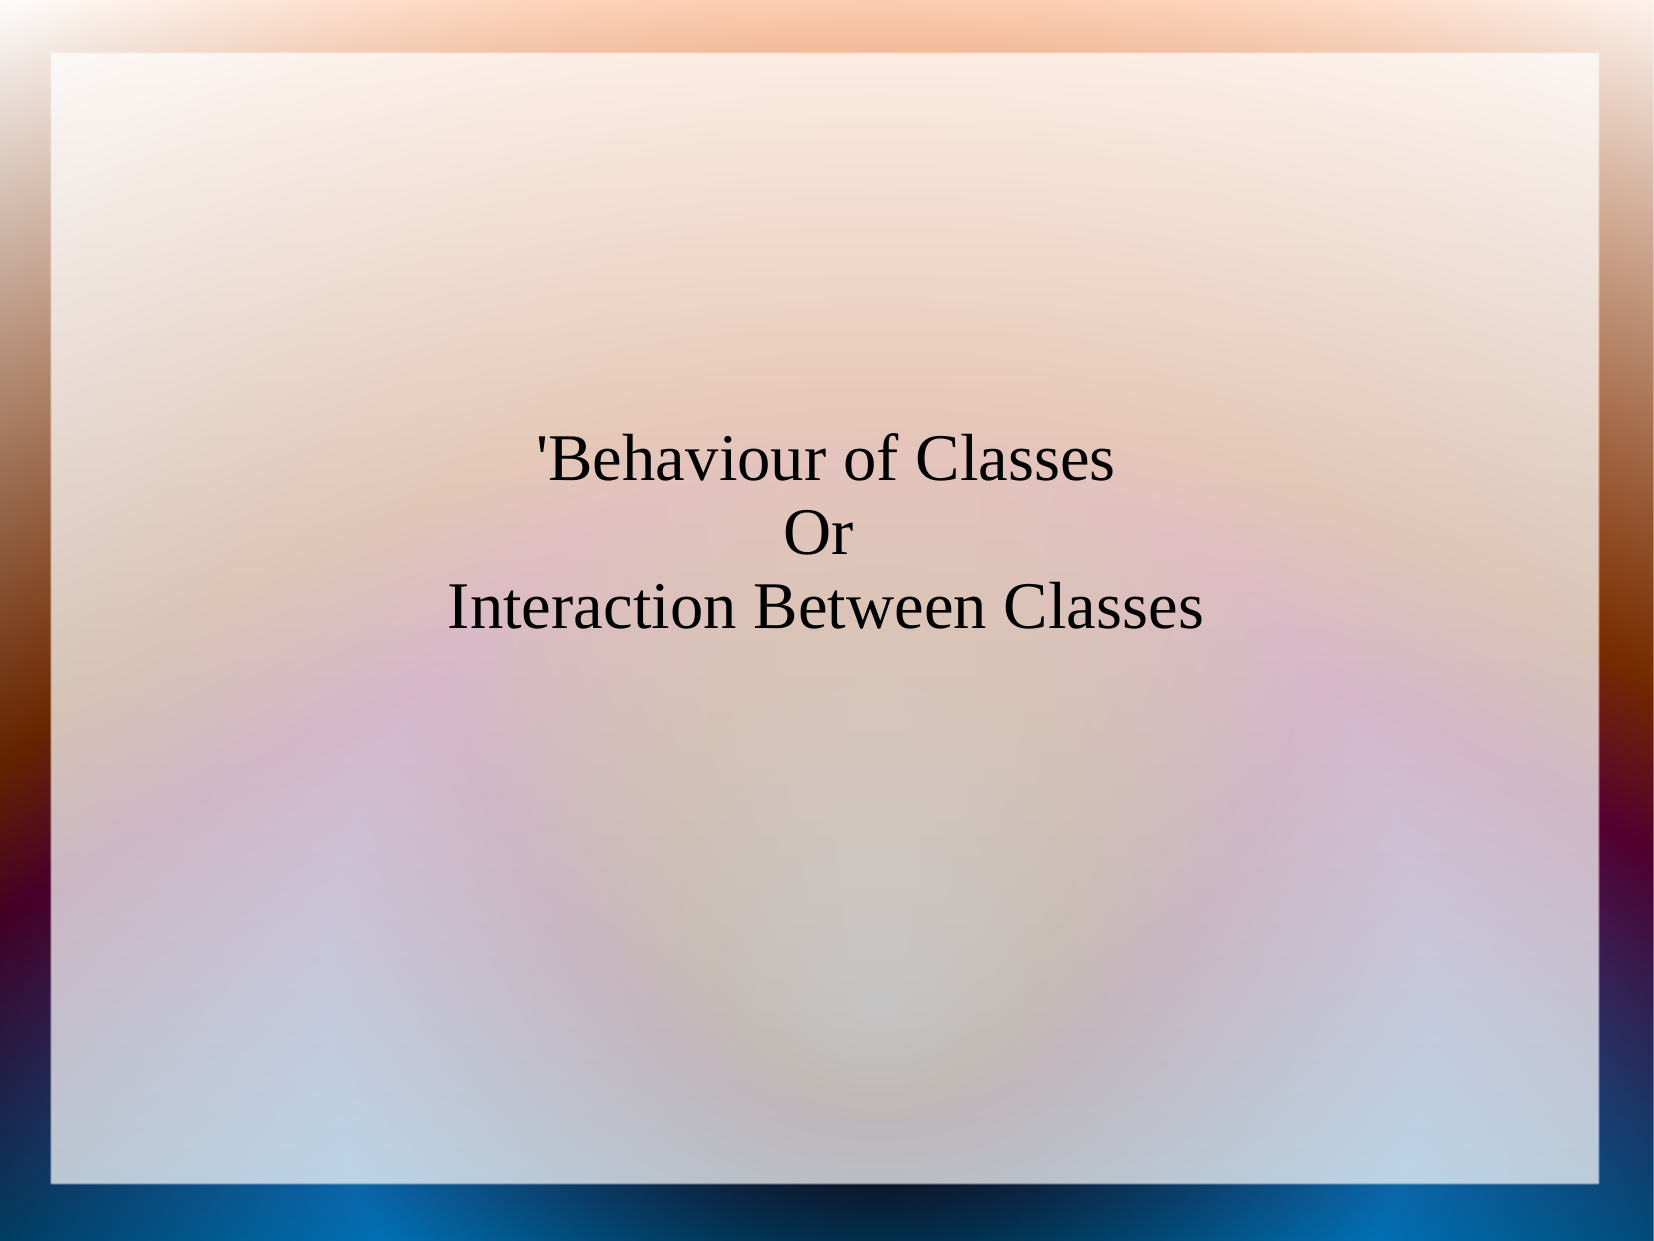

# 'Behaviour of Classes
Or
Interaction Between Classes